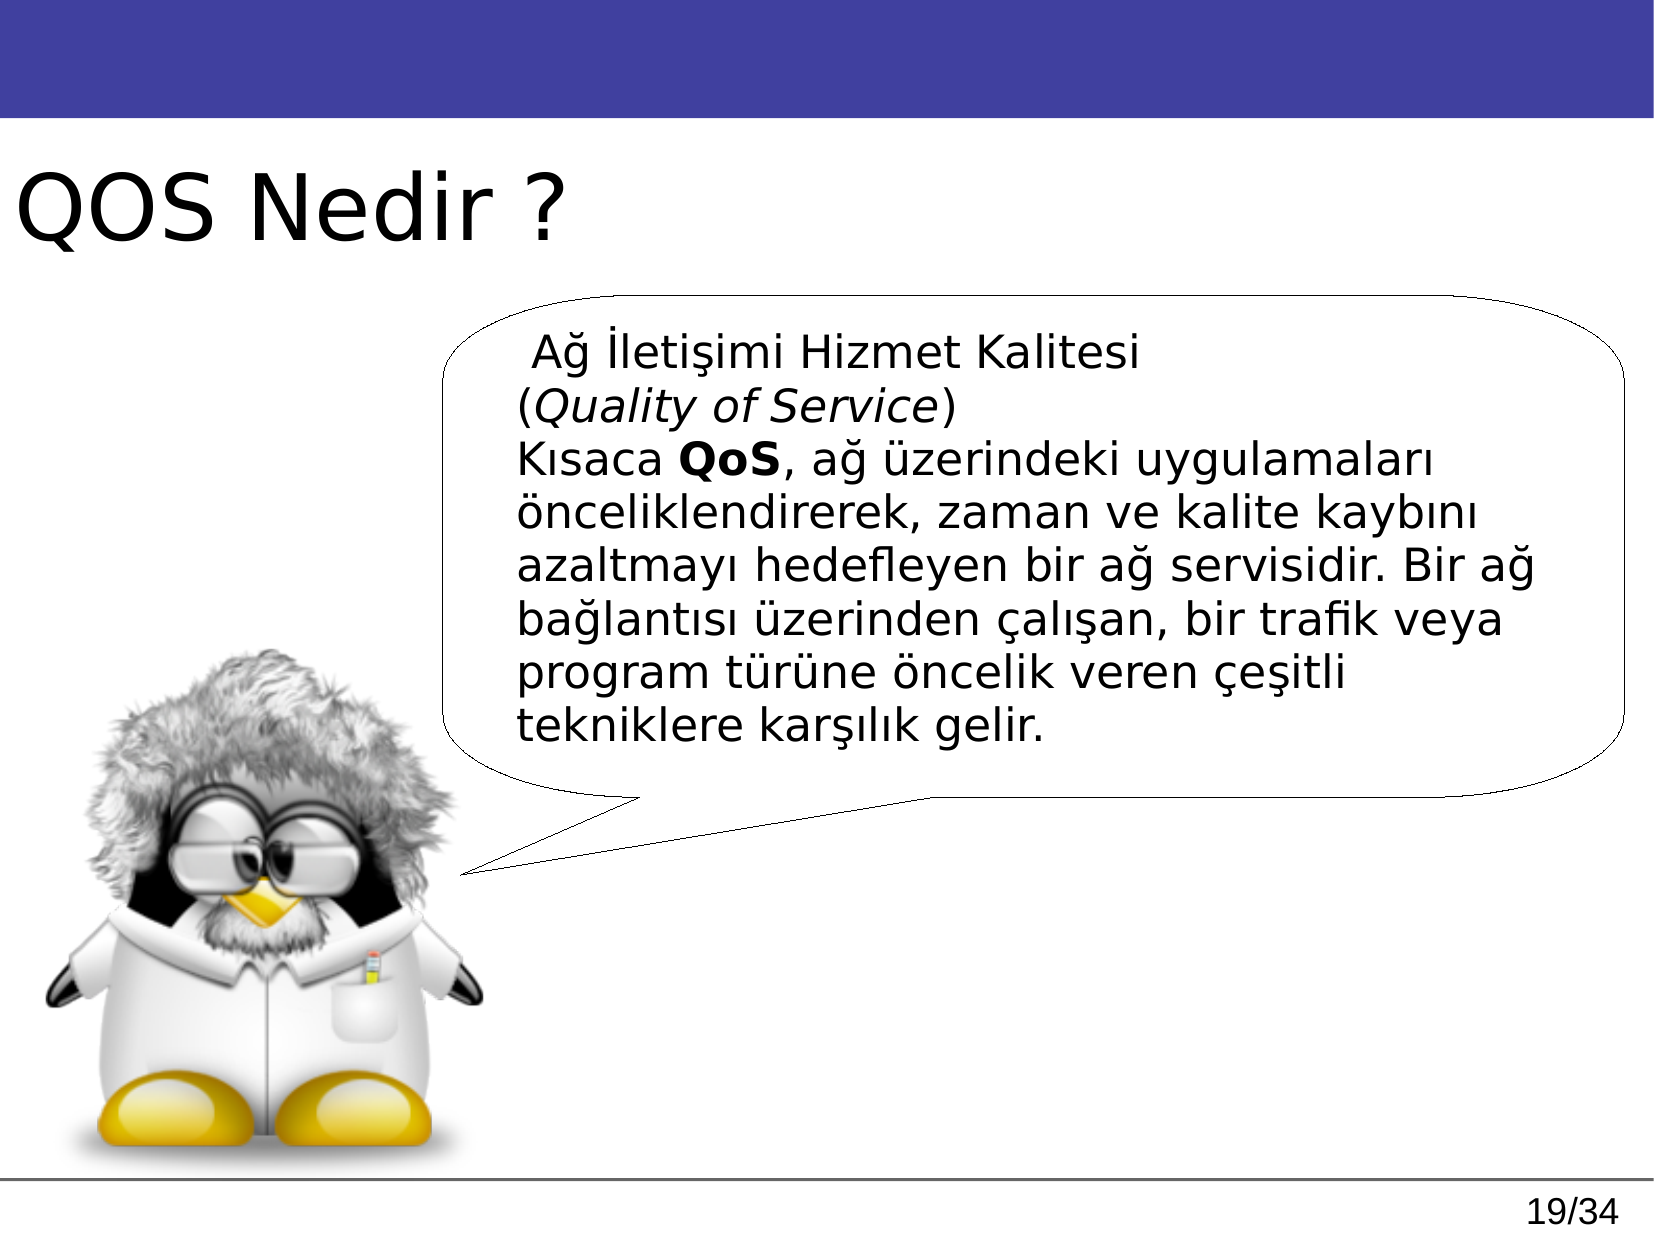

QOS Nedir ?
 Ağ İletişimi Hizmet Kalitesi
(Quality of Service)
Kısaca QoS, ağ üzerindeki uygulamaları önceliklendirerek, zaman ve kalite kaybını azaltmayı hedefleyen bir ağ servisidir. Bir ağ bağlantısı üzerinden çalışan, bir trafik veya program türüne öncelik veren çeşitli tekniklere karşılık gelir.